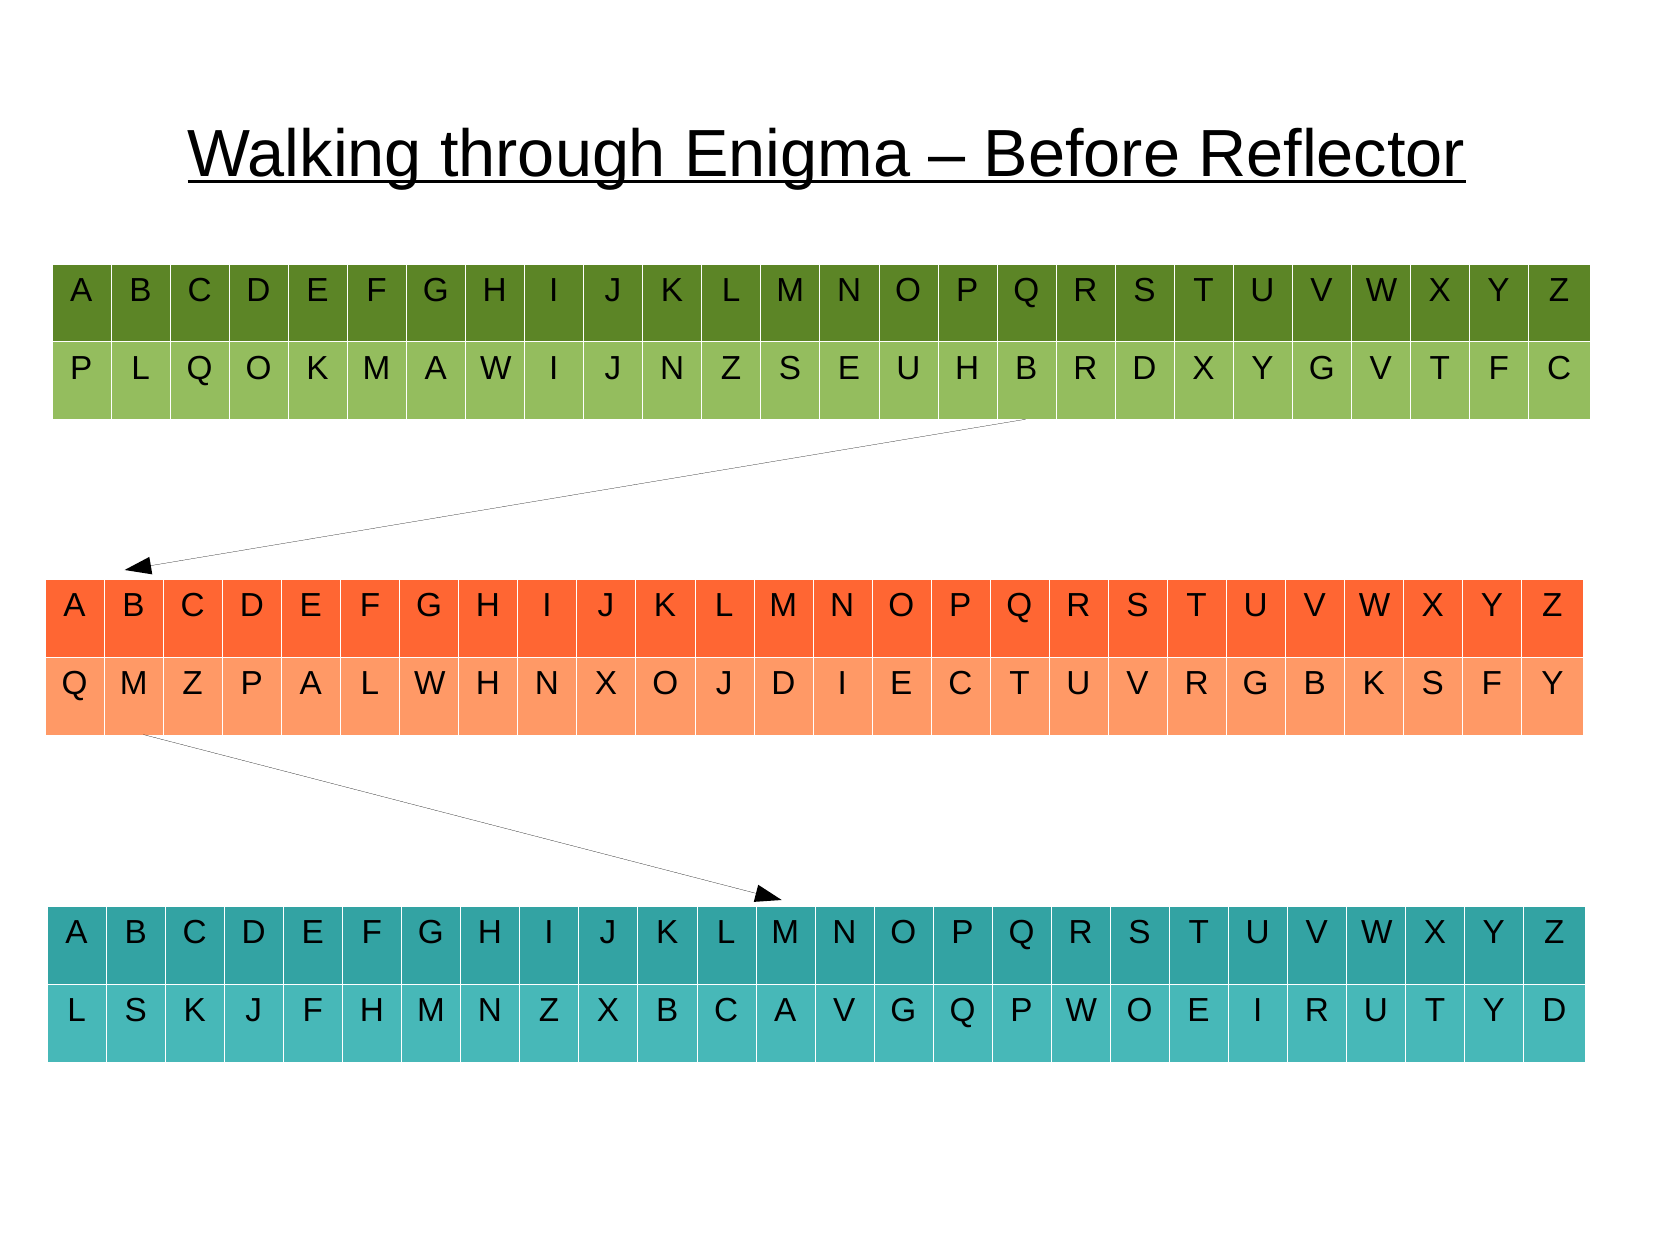

# Walking through Enigma – Before Reflector
| A | B | C | D | E | F | G | H | I | J | K | L | M | N | O | P | Q | R | S | T | U | V | W | X | Y | Z |
| --- | --- | --- | --- | --- | --- | --- | --- | --- | --- | --- | --- | --- | --- | --- | --- | --- | --- | --- | --- | --- | --- | --- | --- | --- | --- |
| P | L | Q | O | K | M | A | W | I | J | N | Z | S | E | U | H | B | R | D | X | Y | G | V | T | F | C |
| A | B | C | D | E | F | G | H | I | J | K | L | M | N | O | P | Q | R | S | T | U | V | W | X | Y | Z |
| --- | --- | --- | --- | --- | --- | --- | --- | --- | --- | --- | --- | --- | --- | --- | --- | --- | --- | --- | --- | --- | --- | --- | --- | --- | --- |
| Q | M | Z | P | A | L | W | H | N | X | O | J | D | I | E | C | T | U | V | R | G | B | K | S | F | Y |
| A | B | C | D | E | F | G | H | I | J | K | L | M | N | O | P | Q | R | S | T | U | V | W | X | Y | Z |
| --- | --- | --- | --- | --- | --- | --- | --- | --- | --- | --- | --- | --- | --- | --- | --- | --- | --- | --- | --- | --- | --- | --- | --- | --- | --- |
| L | S | K | J | F | H | M | N | Z | X | B | C | A | V | G | Q | P | W | O | E | I | R | U | T | Y | D |